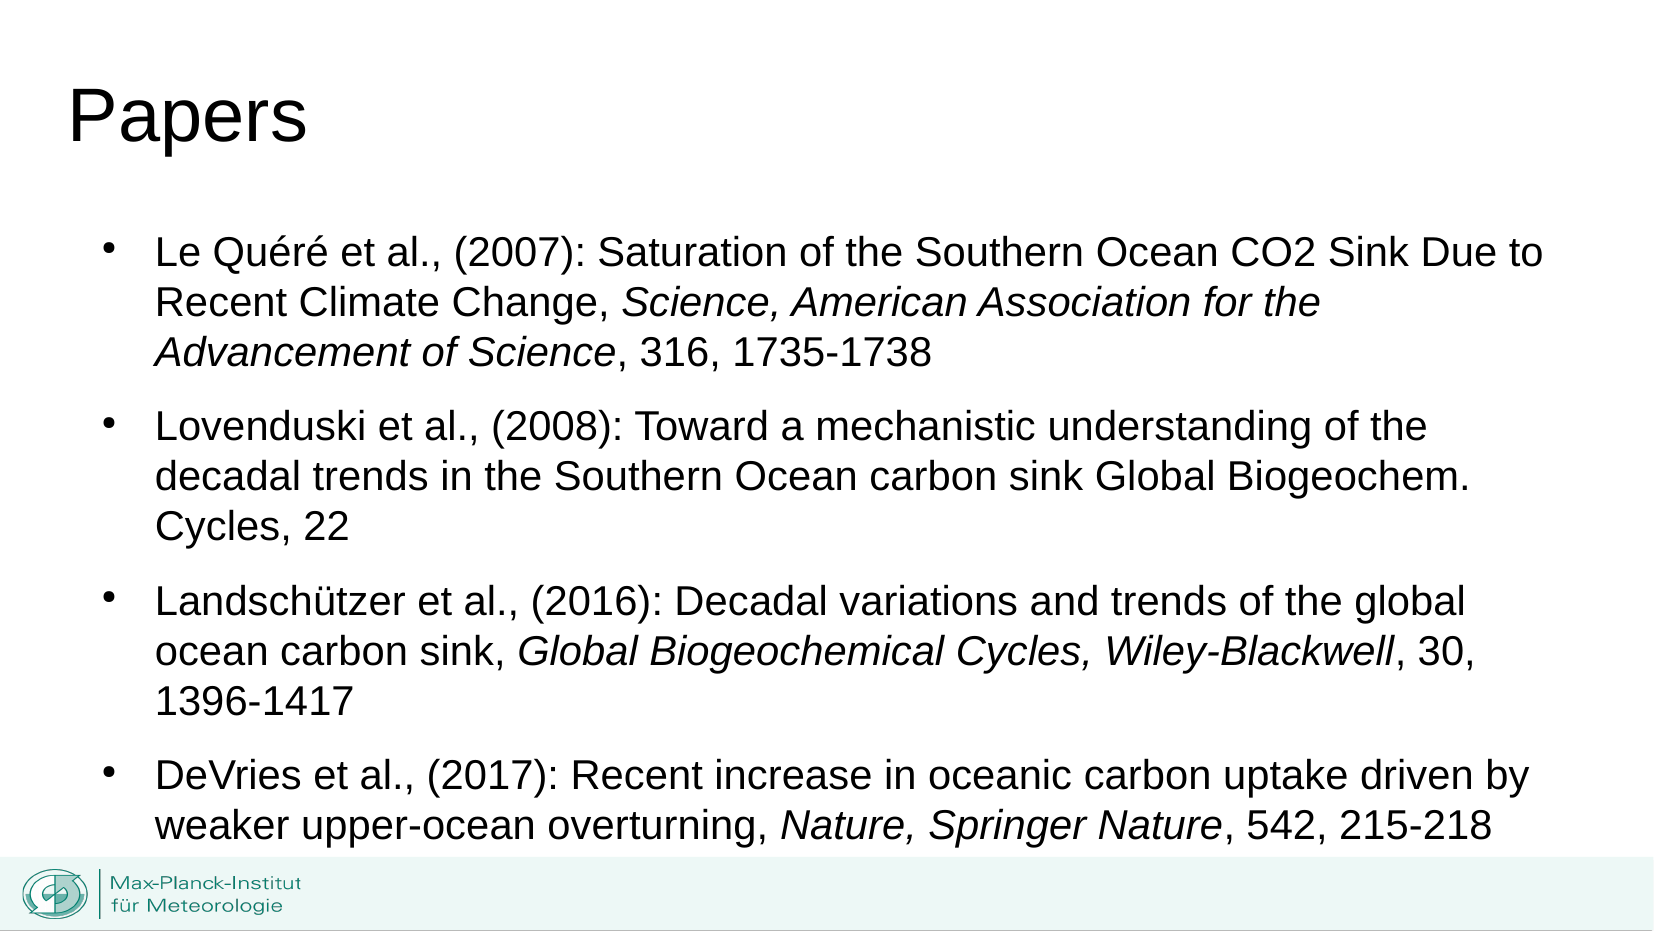

Papers
# Le Quéré et al., (2007): Saturation of the Southern Ocean CO2 Sink Due to Recent Climate Change, Science, American Association for the Advancement of Science, 316, 1735-1738
Lovenduski et al., (2008): Toward a mechanistic understanding of the decadal trends in the Southern Ocean carbon sink Global Biogeochem. Cycles, 22
Landschützer et al., (2016): Decadal variations and trends of the global ocean carbon sink, Global Biogeochemical Cycles, Wiley-Blackwell, 30, 1396-1417
DeVries et al., (2017): Recent increase in oceanic carbon uptake driven by weaker upper-ocean overturning, Nature, Springer Nature, 542, 215-218